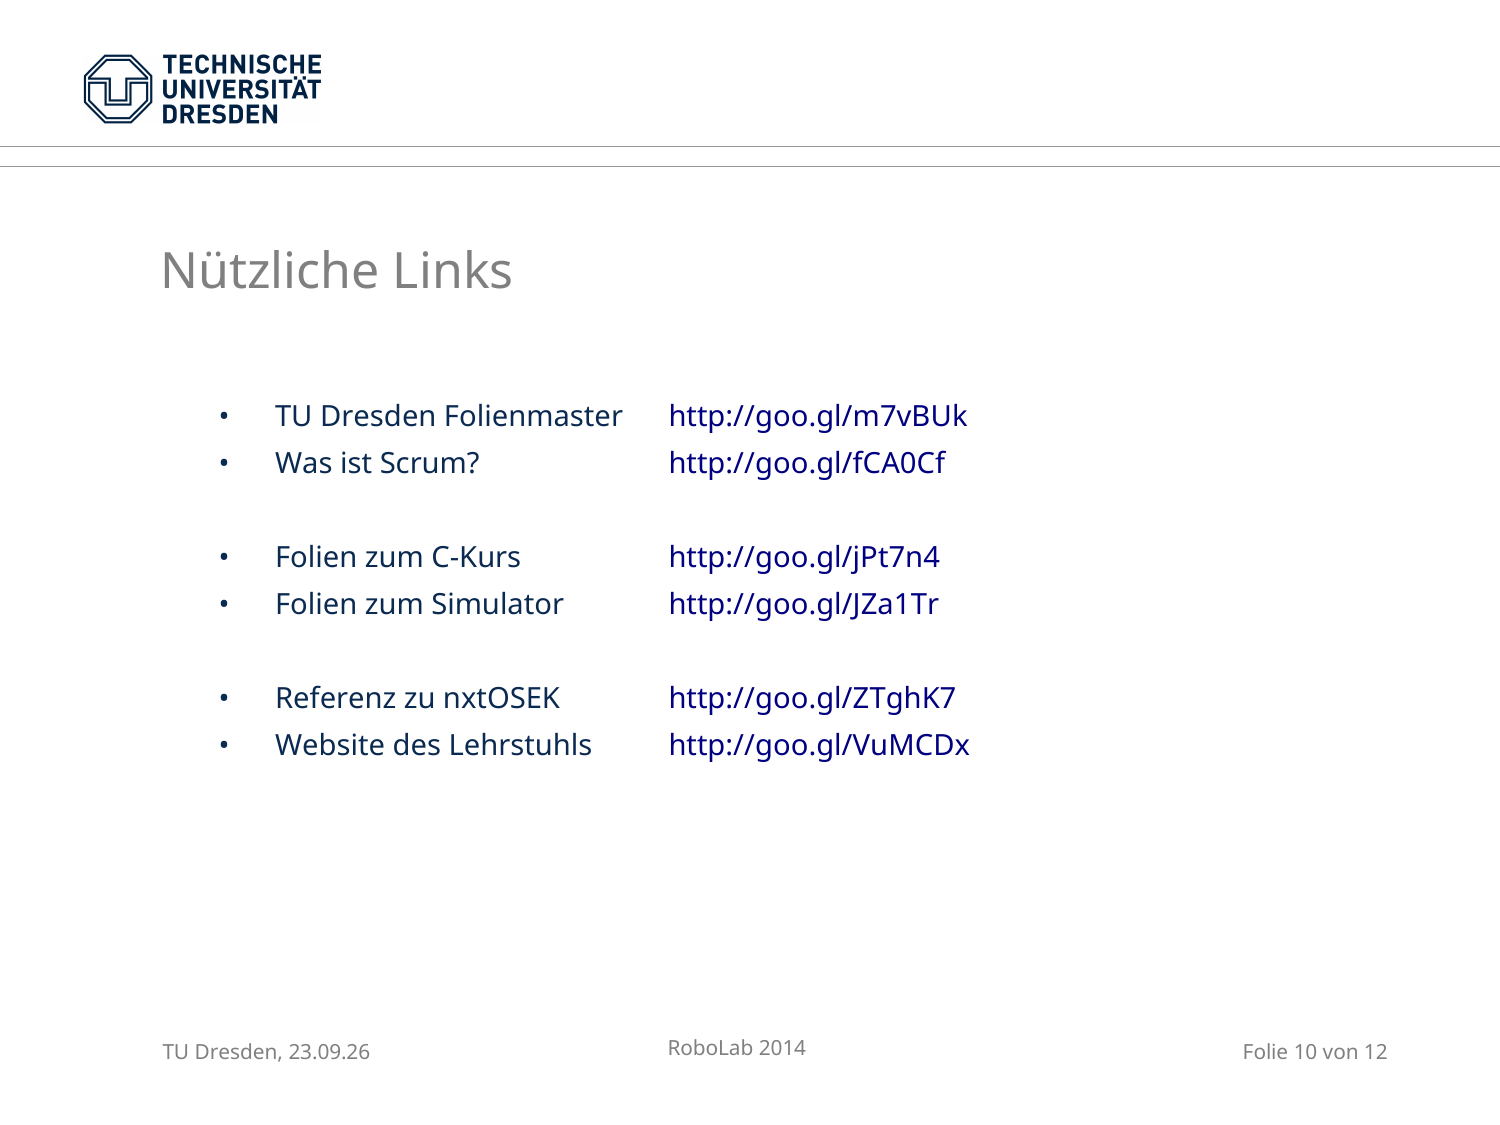

# Nützliche Links
TU Dresden Folienmaster	http://goo.gl/m7vBUk
Was ist Scrum?		http://goo.gl/fCA0Cf
Folien zum C-Kurs	http://goo.gl/jPt7n4
Folien zum Simulator	http://goo.gl/JZa1Tr
Referenz zu nxtOSEK	http://goo.gl/ZTghK7
Website des Lehrstuhls	http://goo.gl/VuMCDx
10